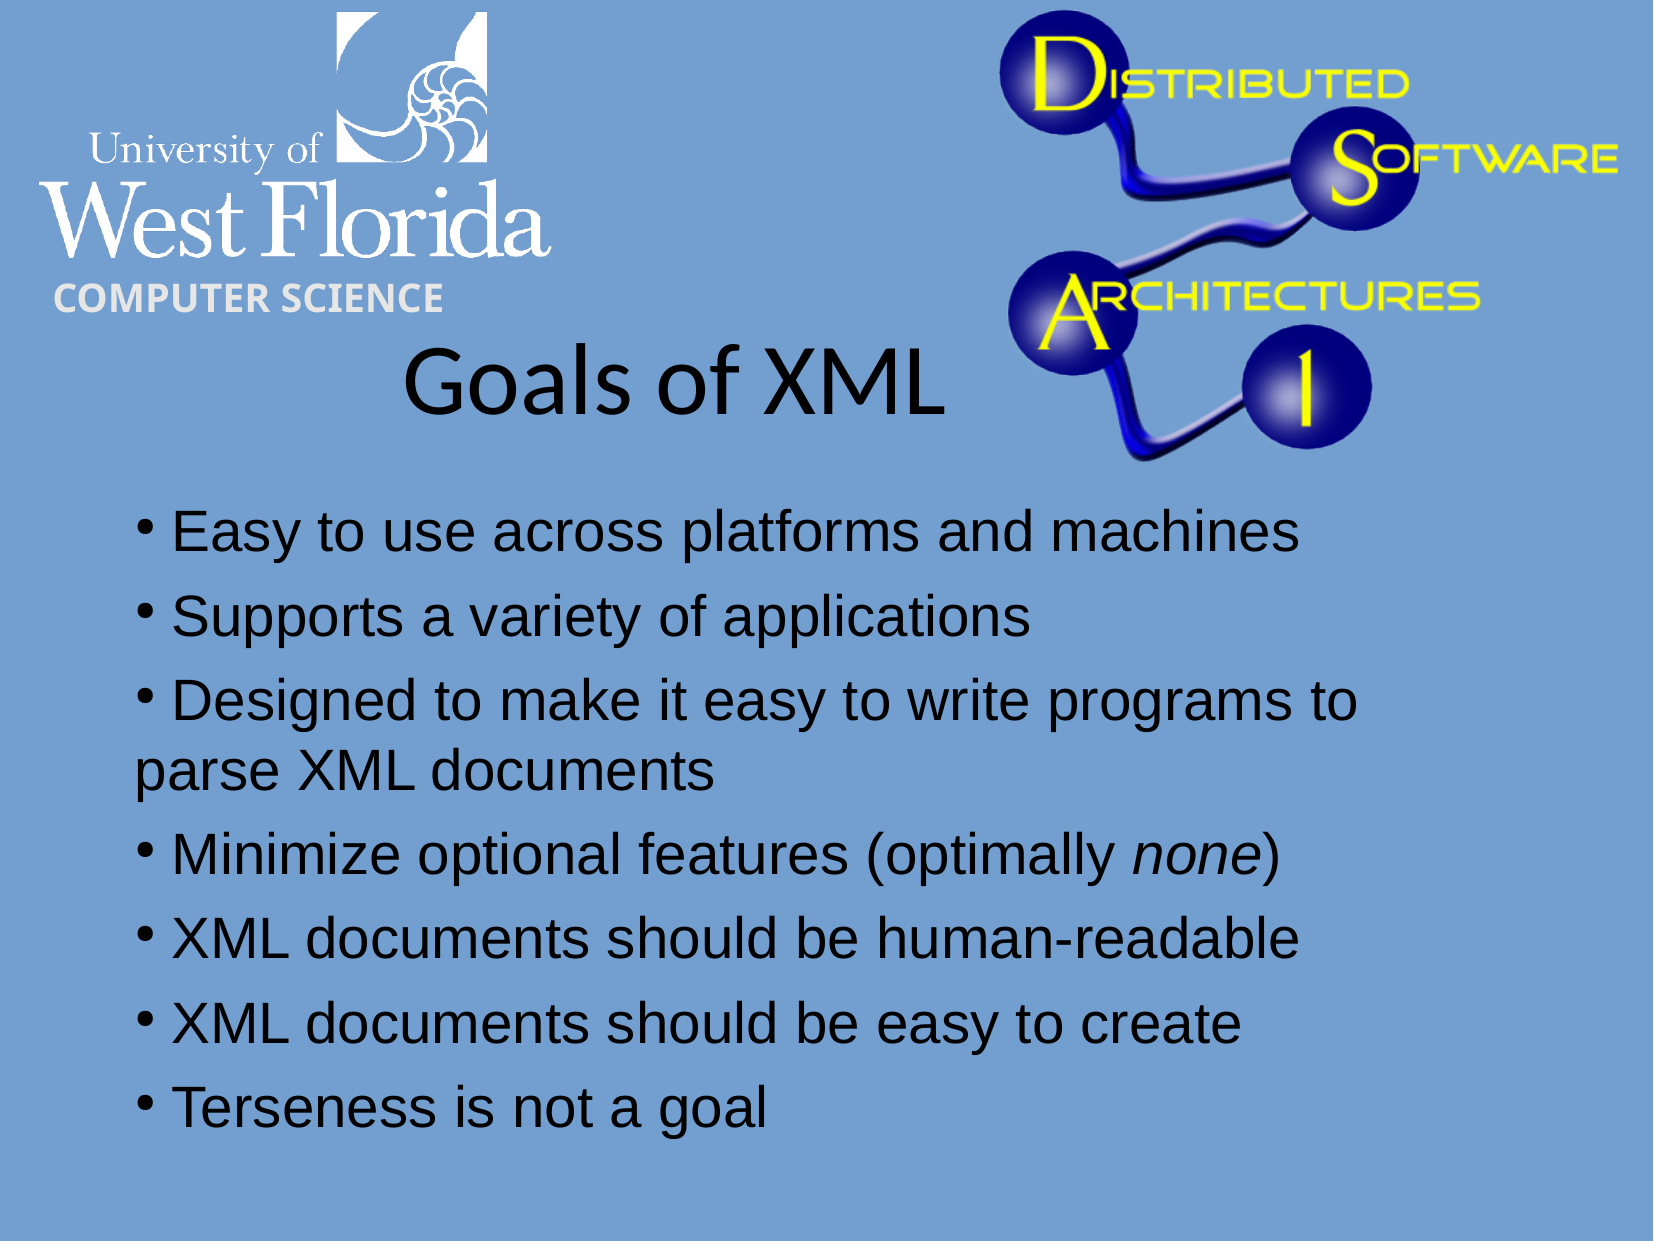

COMPUTER SCIENCE
# Goals of XML
 Easy to use across platforms and machines
 Supports a variety of applications
 Designed to make it easy to write programs to parse XML documents
 Minimize optional features (optimally none)
 XML documents should be human-readable
 XML documents should be easy to create
 Terseness is not a goal